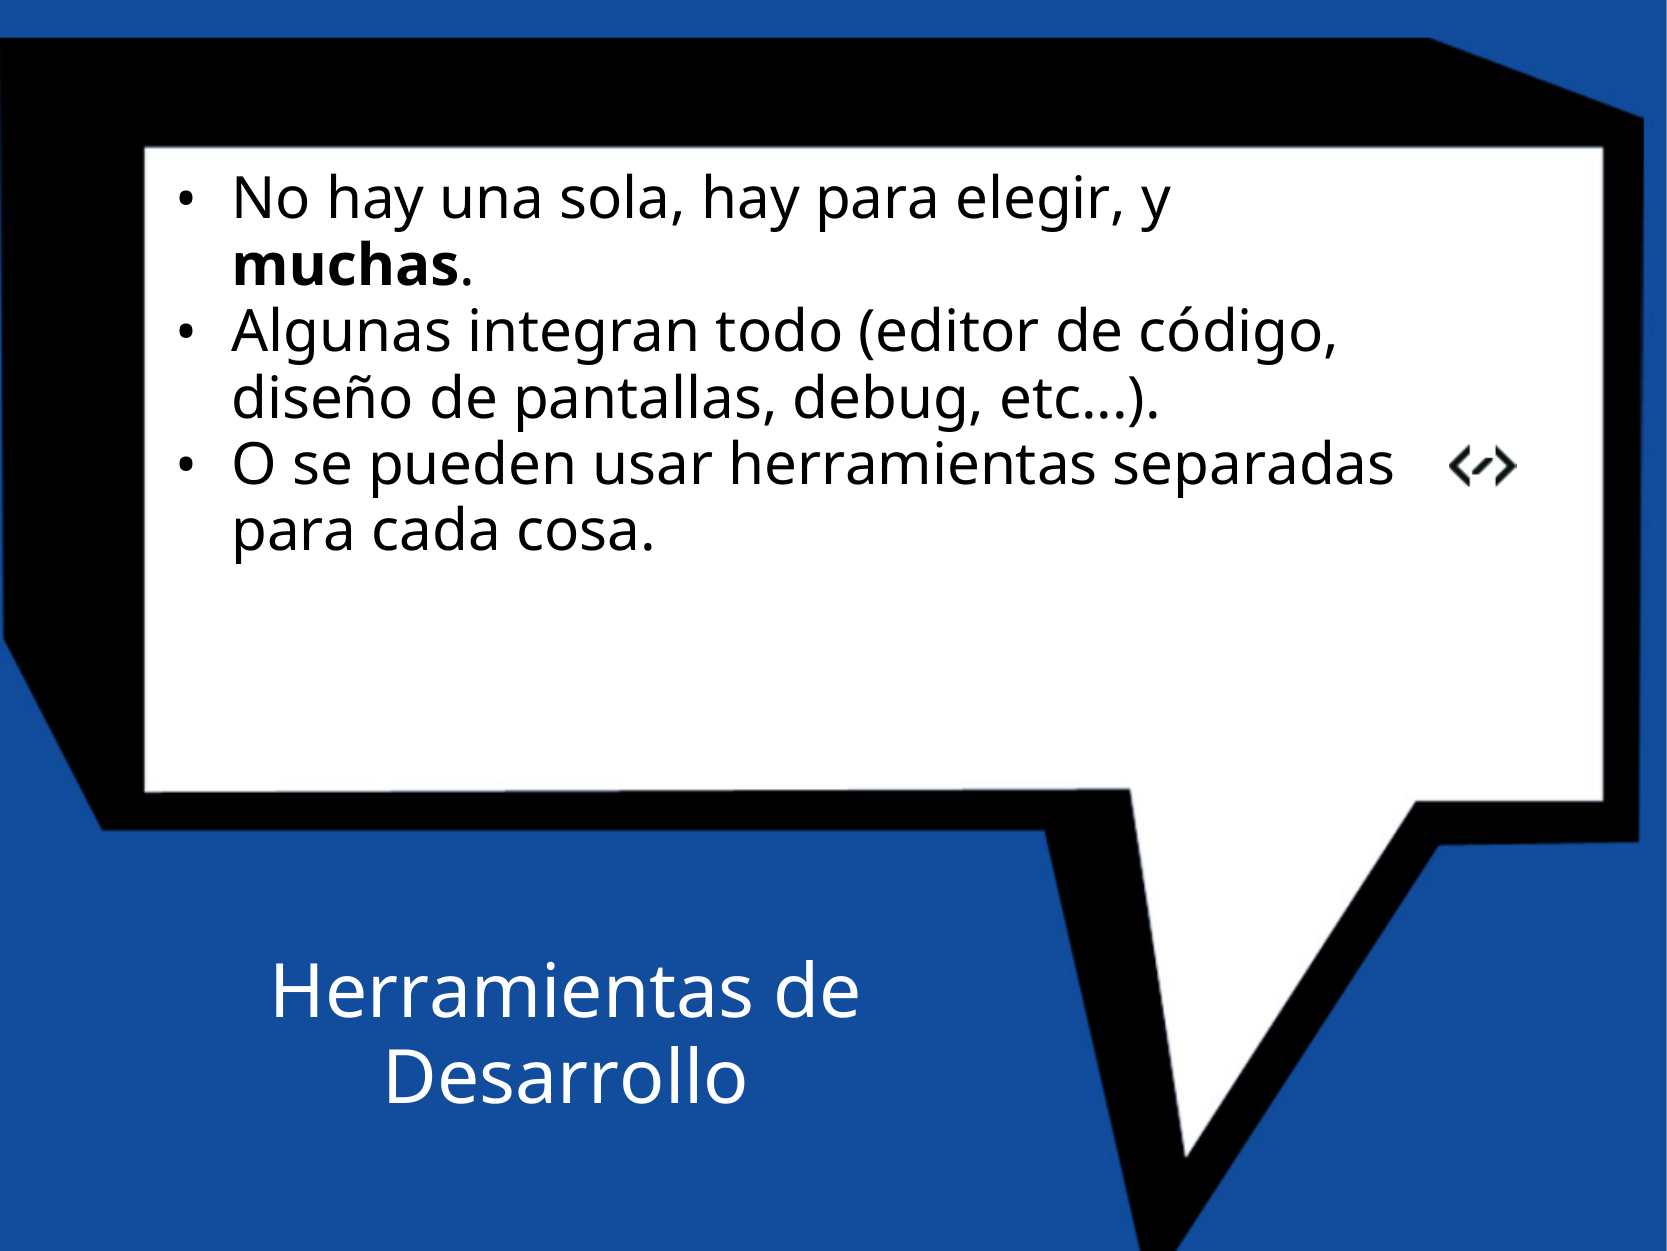

No hay una sola, hay para elegir, y muchas.
Algunas integran todo (editor de código, diseño de pantallas, debug, etc...).
O se pueden usar herramientas separadas para cada cosa.
# Herramientas de Desarrollo